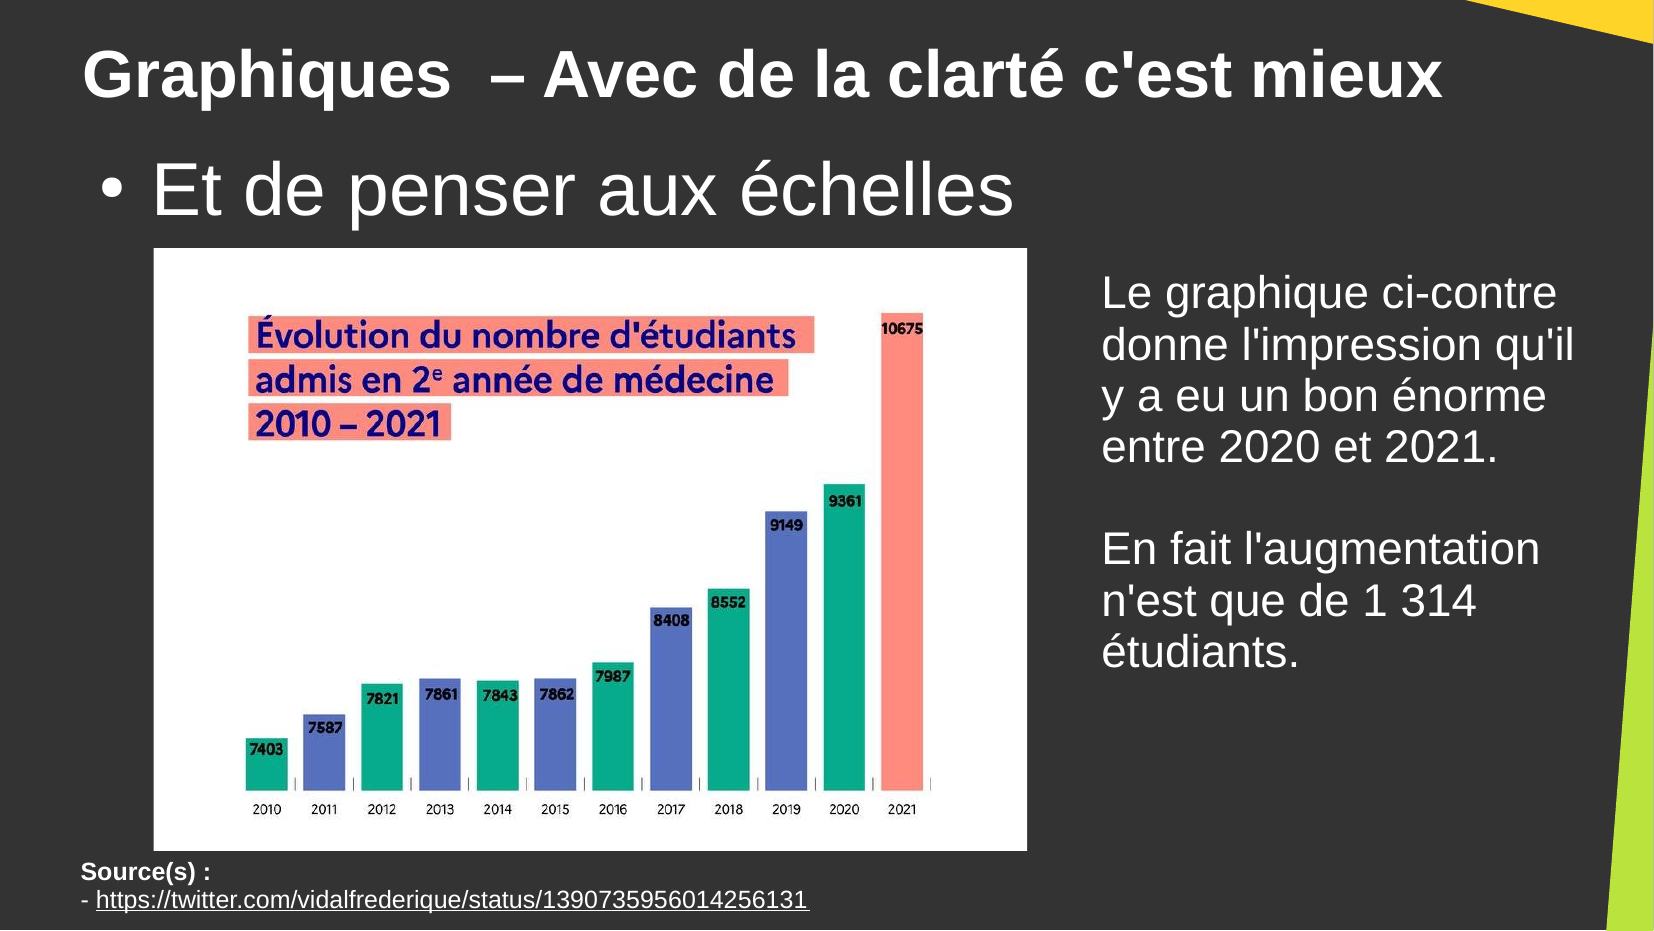

# Graphiques – Avec de la clarté c'est mieux
Et de penser aux échelles
Le graphique ci-contre donne l'impression qu'il y a eu un bon énorme entre 2020 et 2021.
En fait l'augmentation n'est que de 1 314 étudiants.
Source(s) :
- https://twitter.com/vidalfrederique/status/1390735956014256131